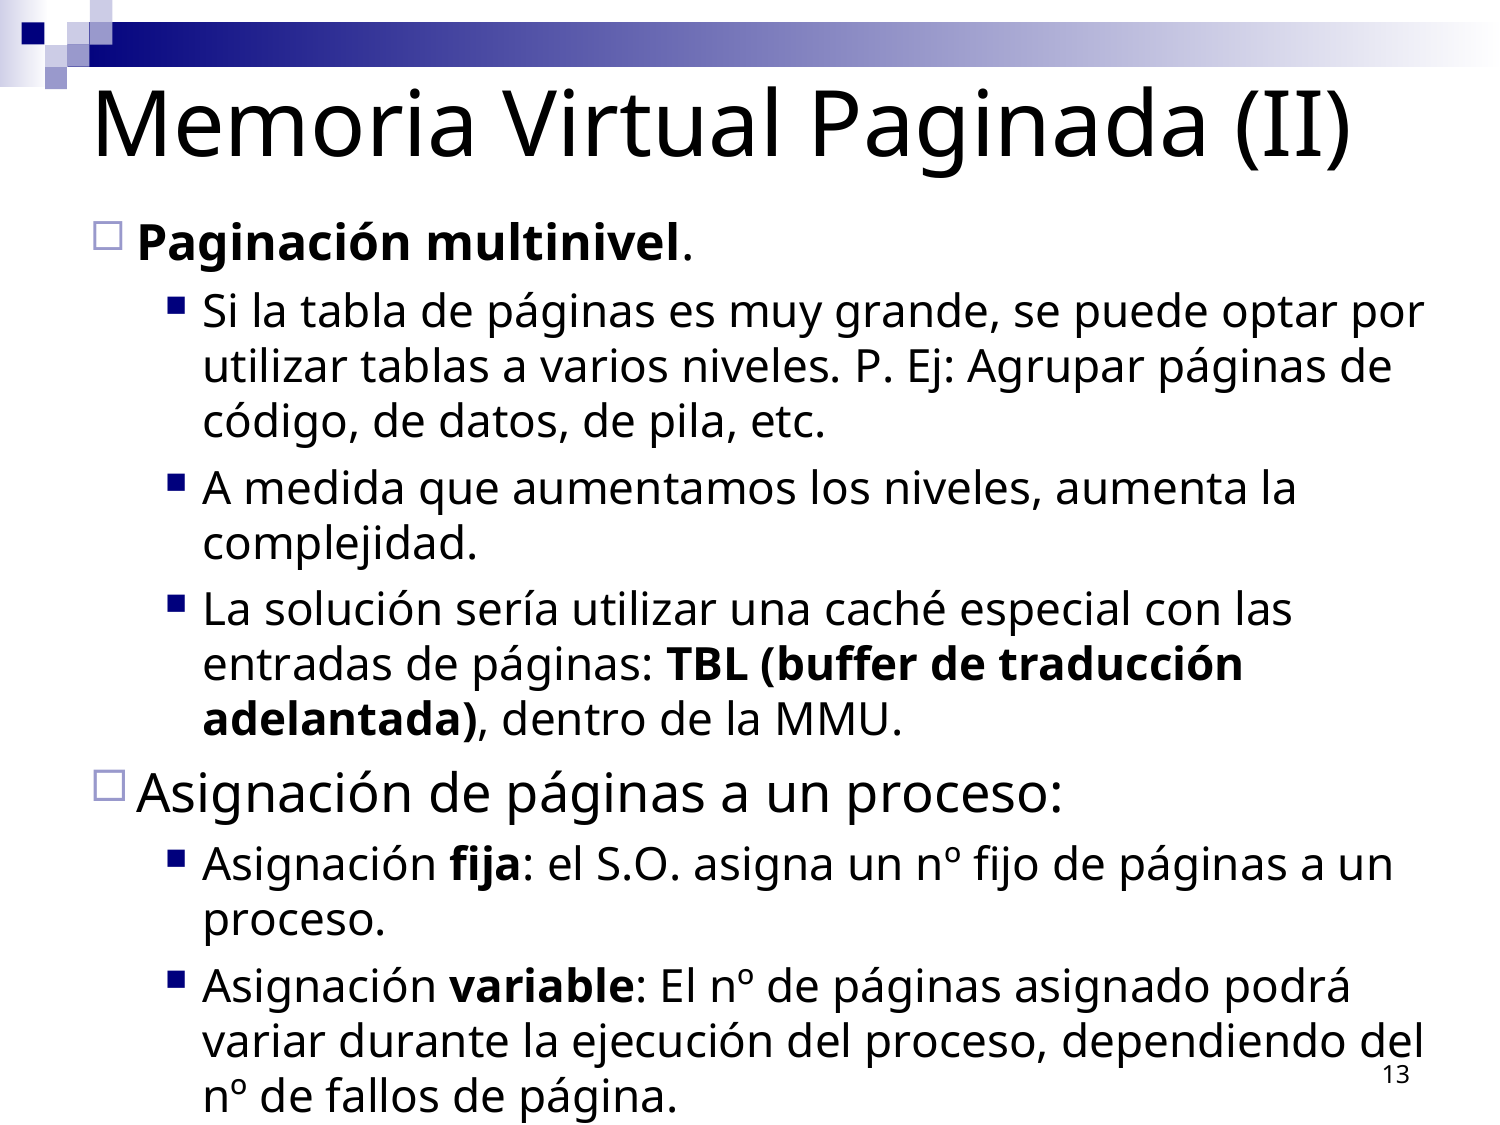

Memoria Virtual Paginada (II)
Paginación multinivel.
Si la tabla de páginas es muy grande, se puede optar por utilizar tablas a varios niveles. P. Ej: Agrupar páginas de código, de datos, de pila, etc.
A medida que aumentamos los niveles, aumenta la complejidad.
La solución sería utilizar una caché especial con las entradas de páginas: TBL (buffer de traducción adelantada), dentro de la MMU.
Asignación de páginas a un proceso:
Asignación fija: el S.O. asigna un nº fijo de páginas a un proceso.
Asignación variable: El nº de páginas asignado podrá variar durante la ejecución del proceso, dependiendo del nº de fallos de página.